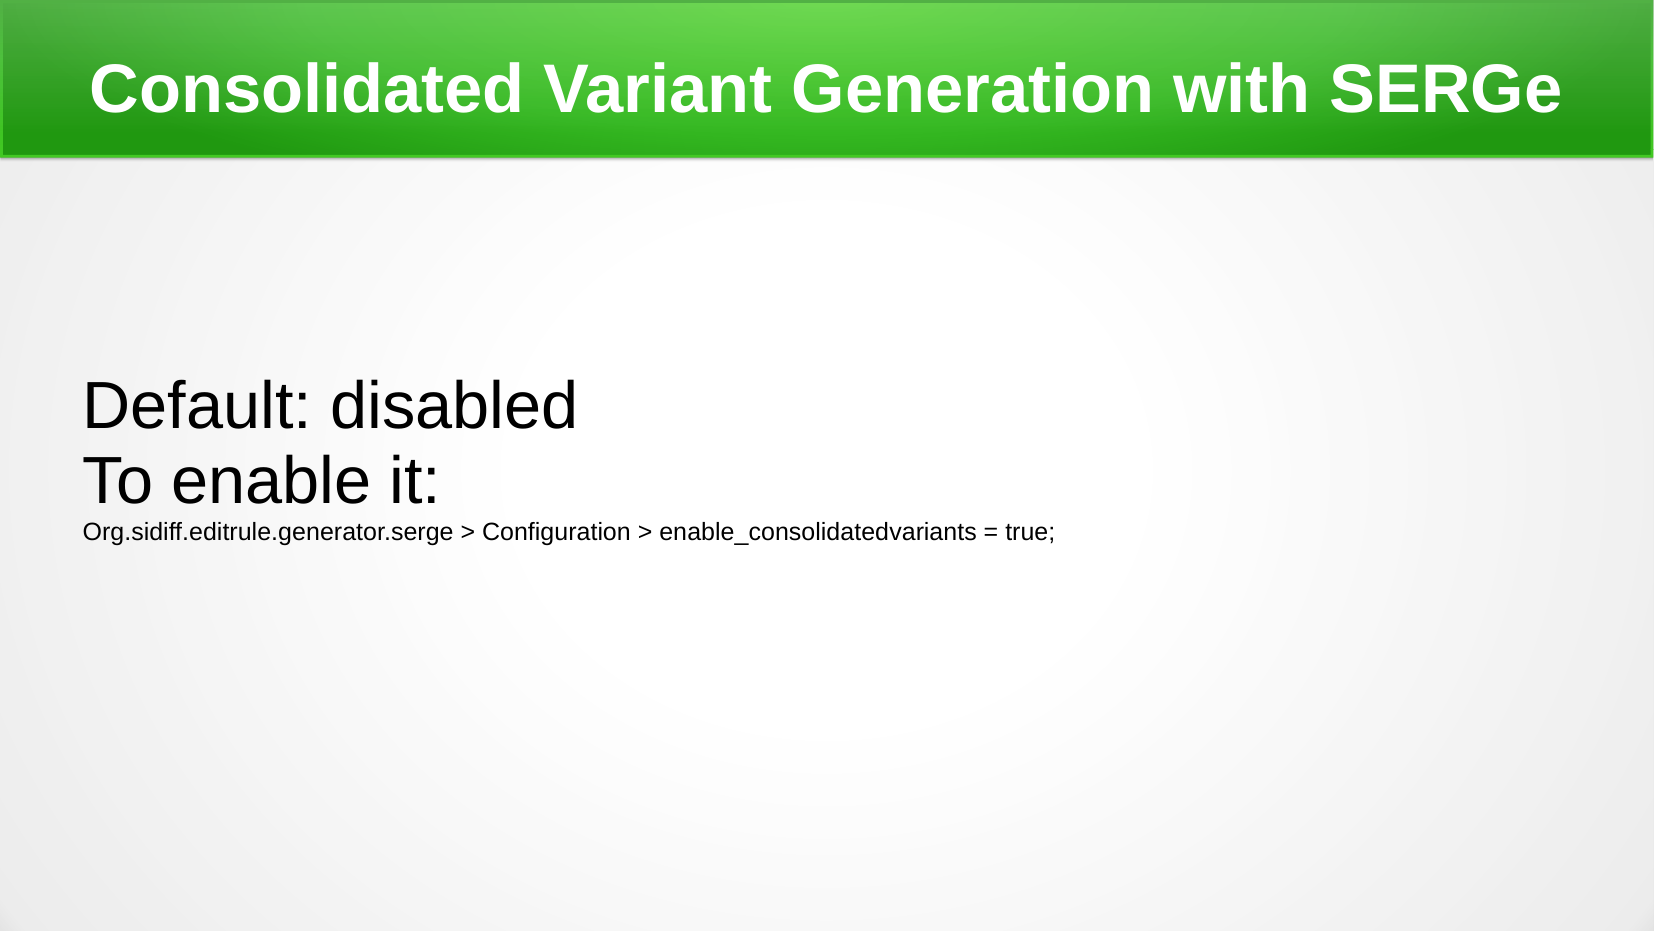

# Consolidated Variant Generation with SERGe
Default: disabled
To enable it:
Org.sidiff.editrule.generator.serge > Configuration > enable_consolidatedvariants = true;